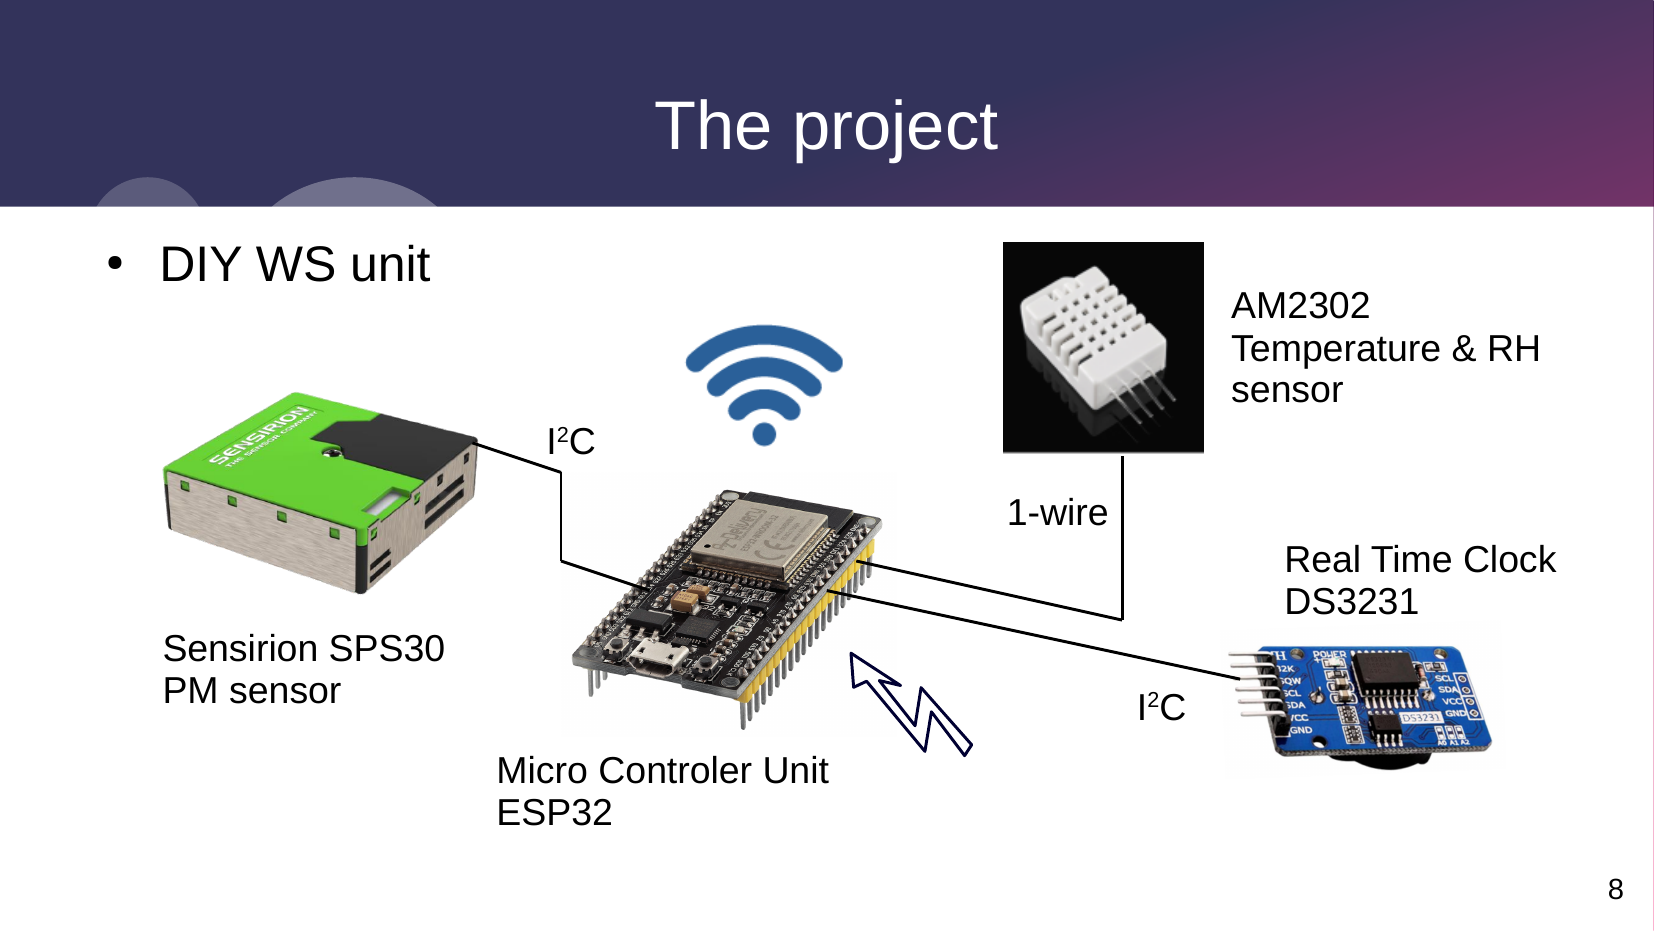

# The project
DIY WS unit
AM2302
Temperature & RH
sensor
I2C
1-wire
Real Time Clock
DS3231
Sensirion SPS30
PM sensor
I2C
Micro Controler Unit
ESP32